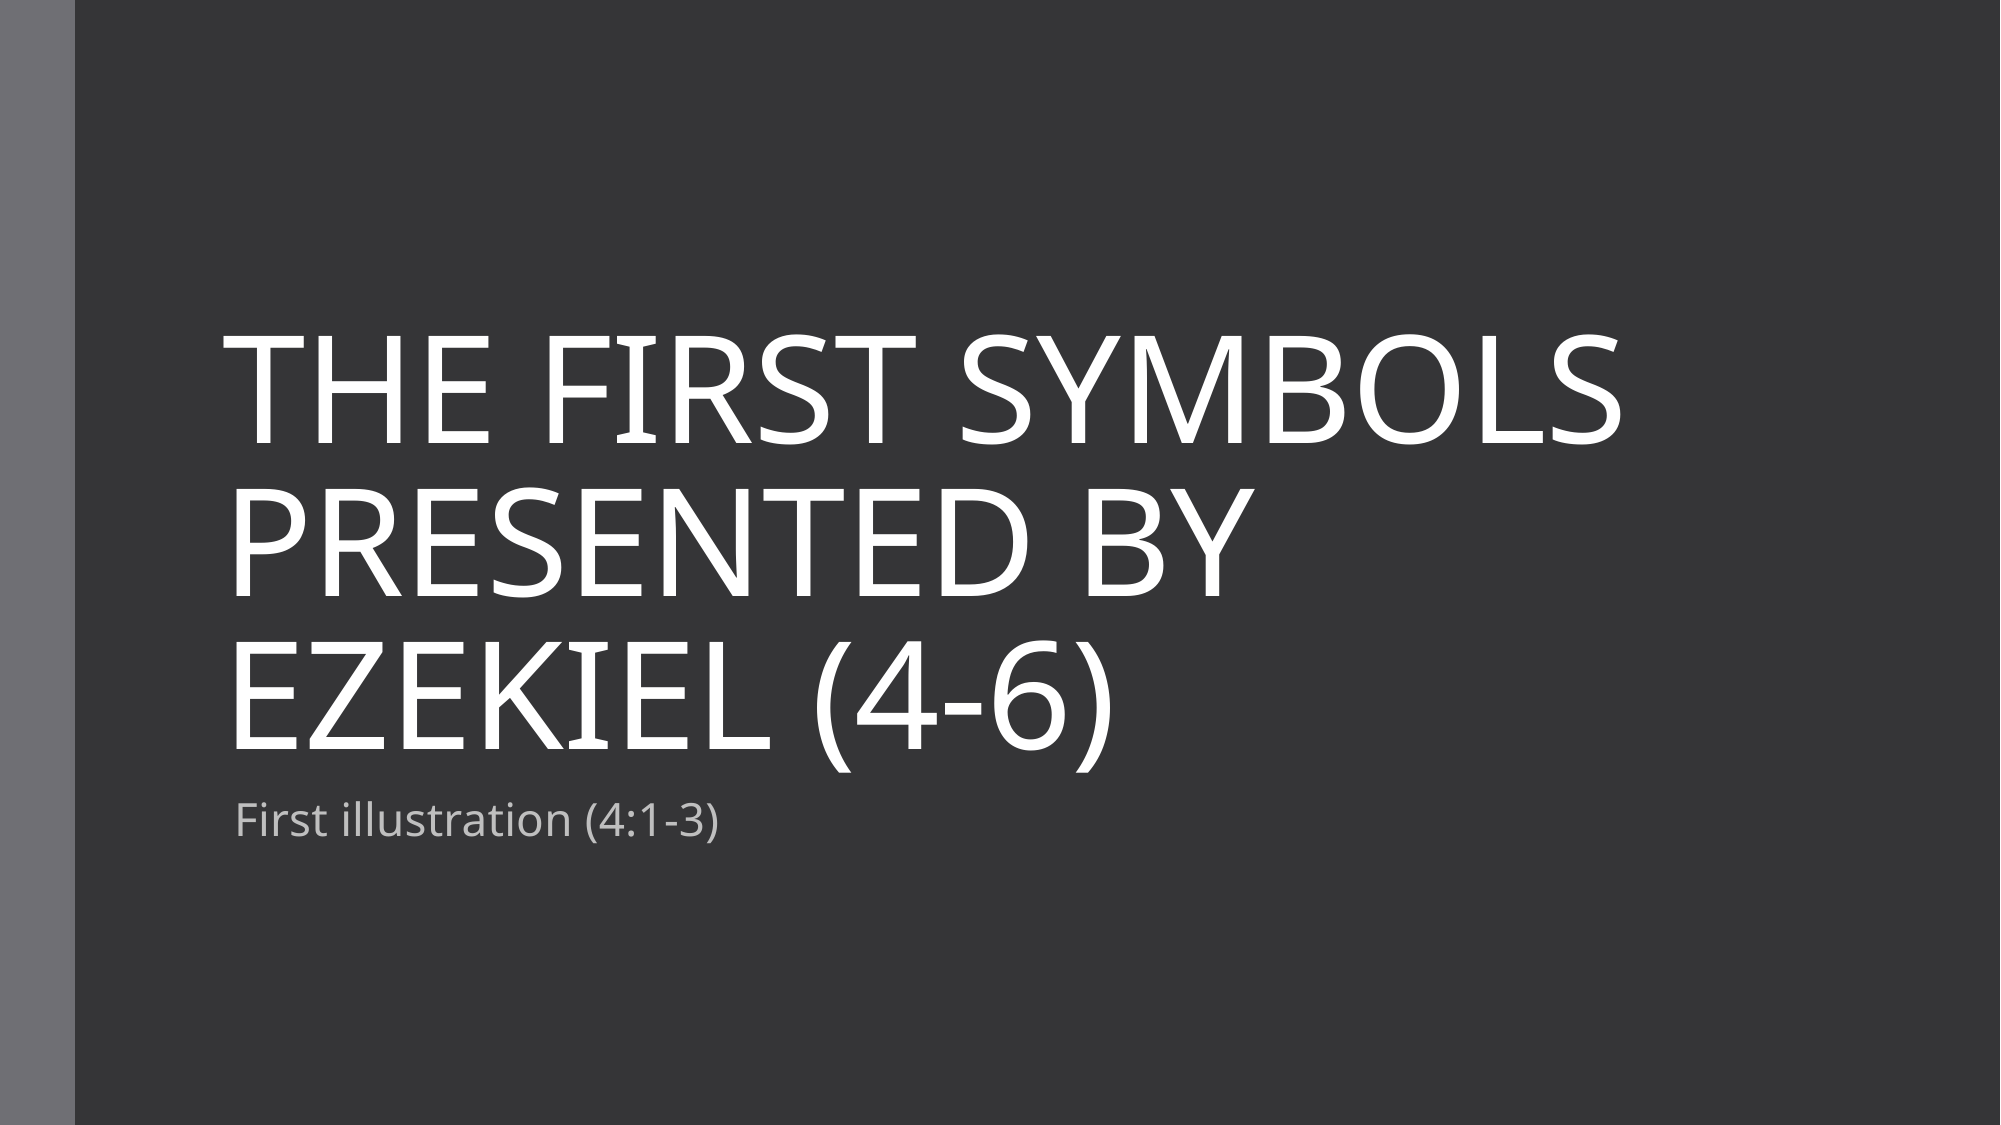

# THE FIRST SYMBOLS PRESENTED BY EZEKIEL (4-6)
 First illustration (4:1-3)